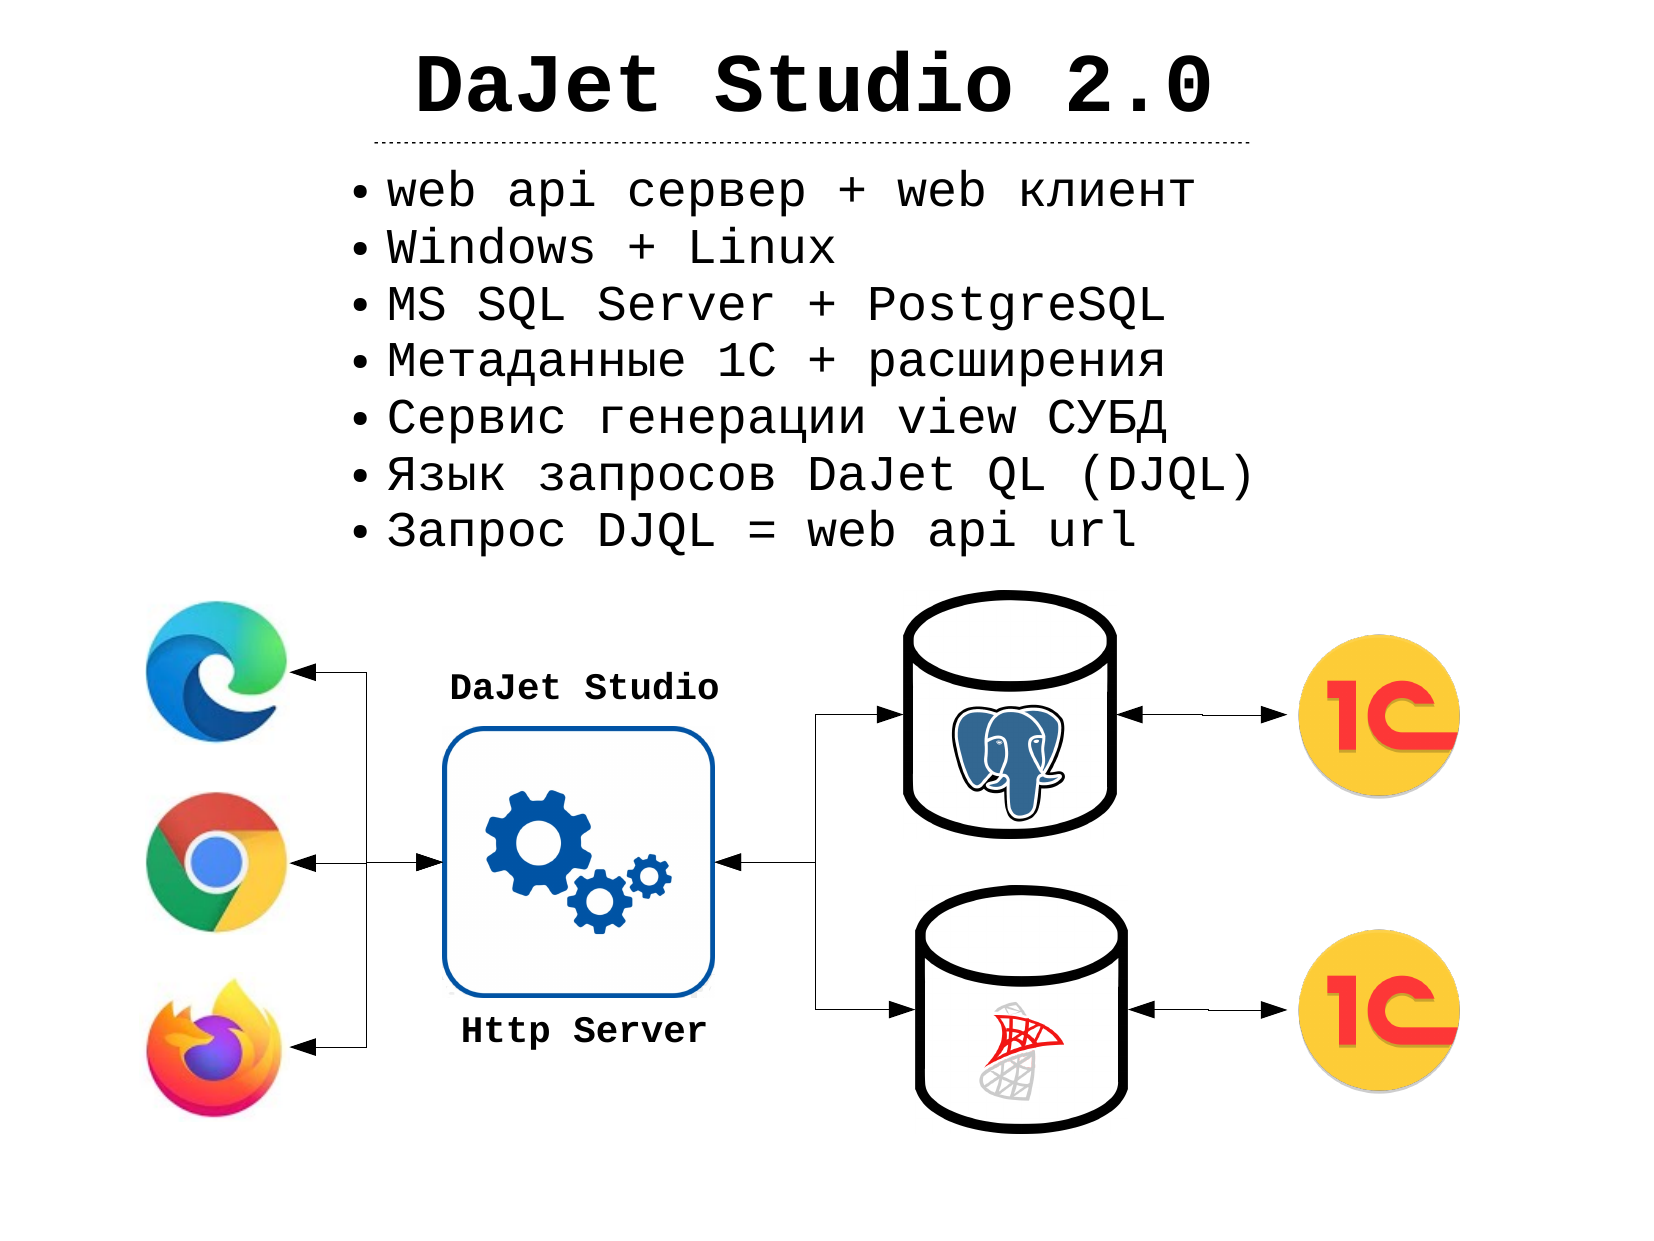

DaJet Studio 2.0
---------------------------------------------------------------------------------------------------------------------
web api сервер + web клиент
Windows + Linux
MS SQL Server + PostgreSQL
Метаданные 1С + расширения
Сервис генерации view СУБД
Язык запросов DaJet QL (DJQL)
Запрос DJQL = web api url
DaJet Studio
Http Server